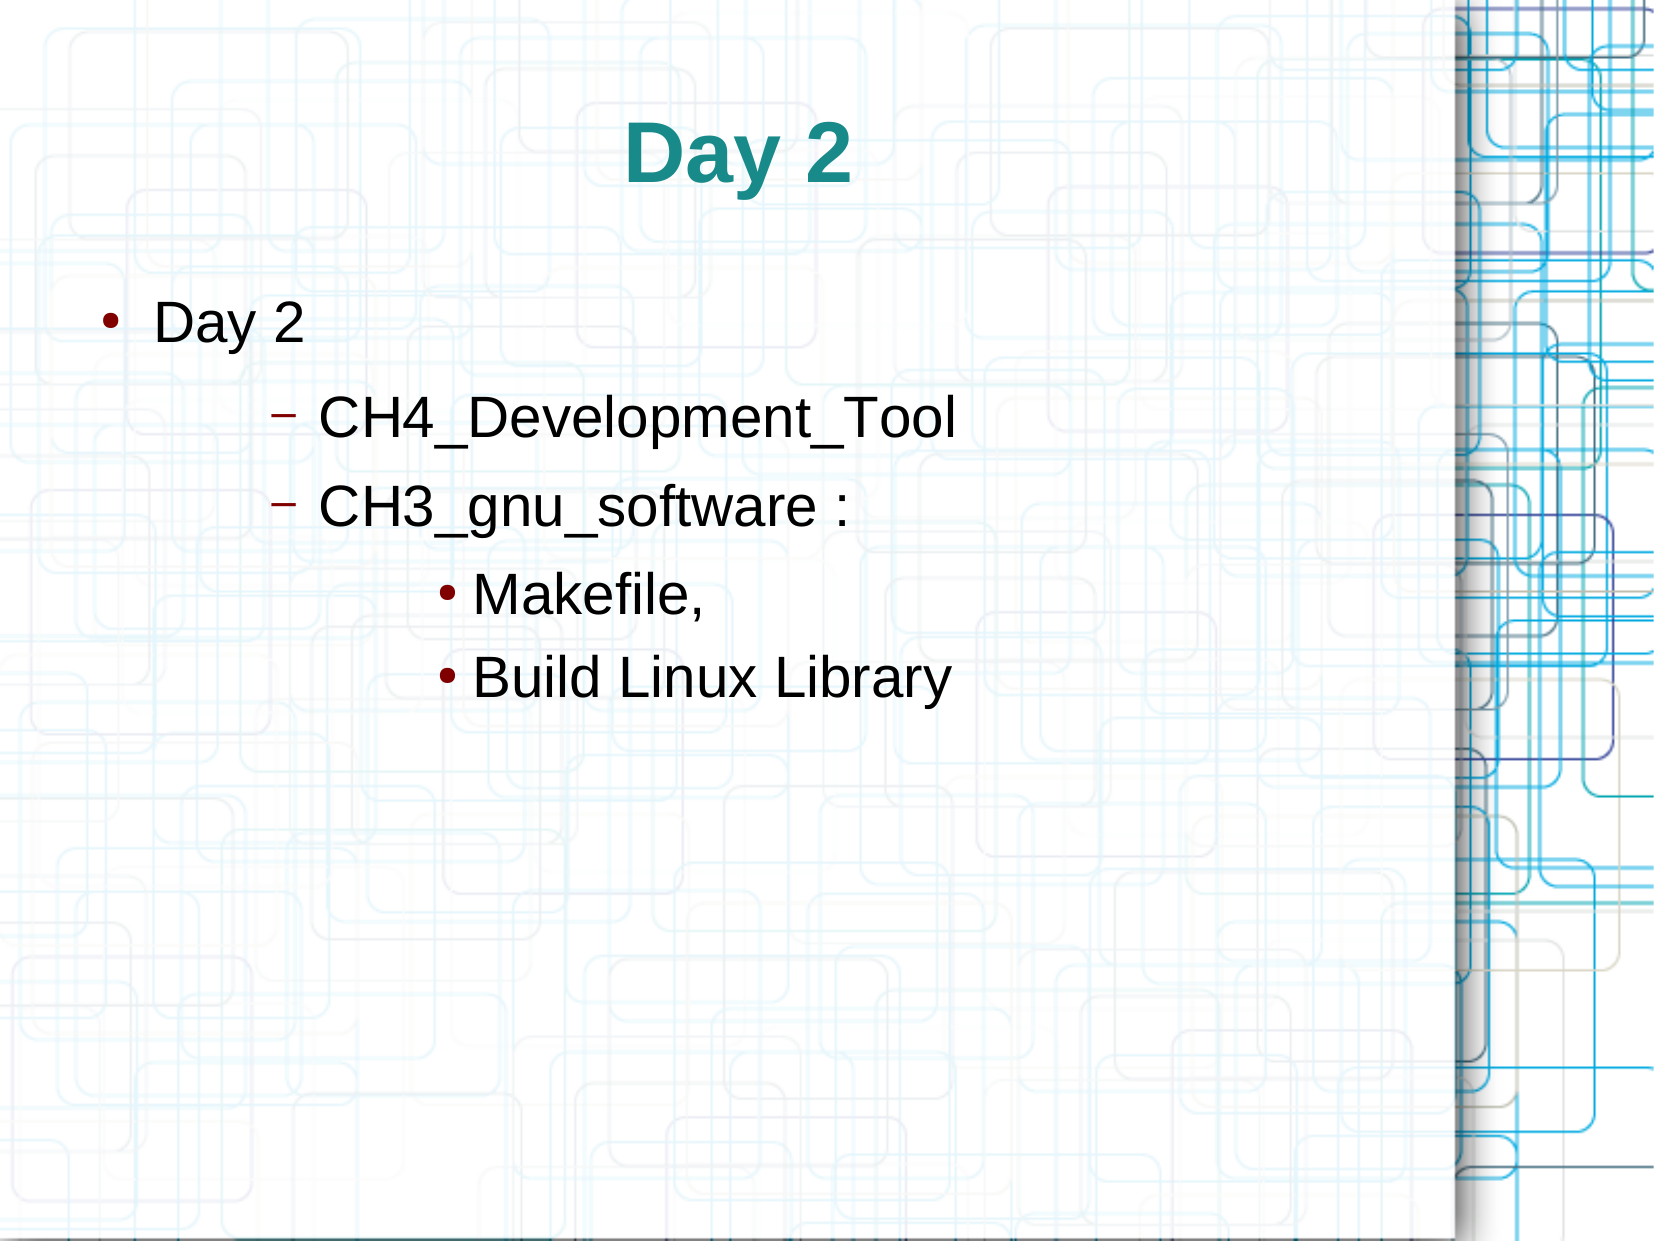

# Day 2
Day 2
CH4_Development_Tool
CH3_gnu_software :
Makefile,
Build Linux Library